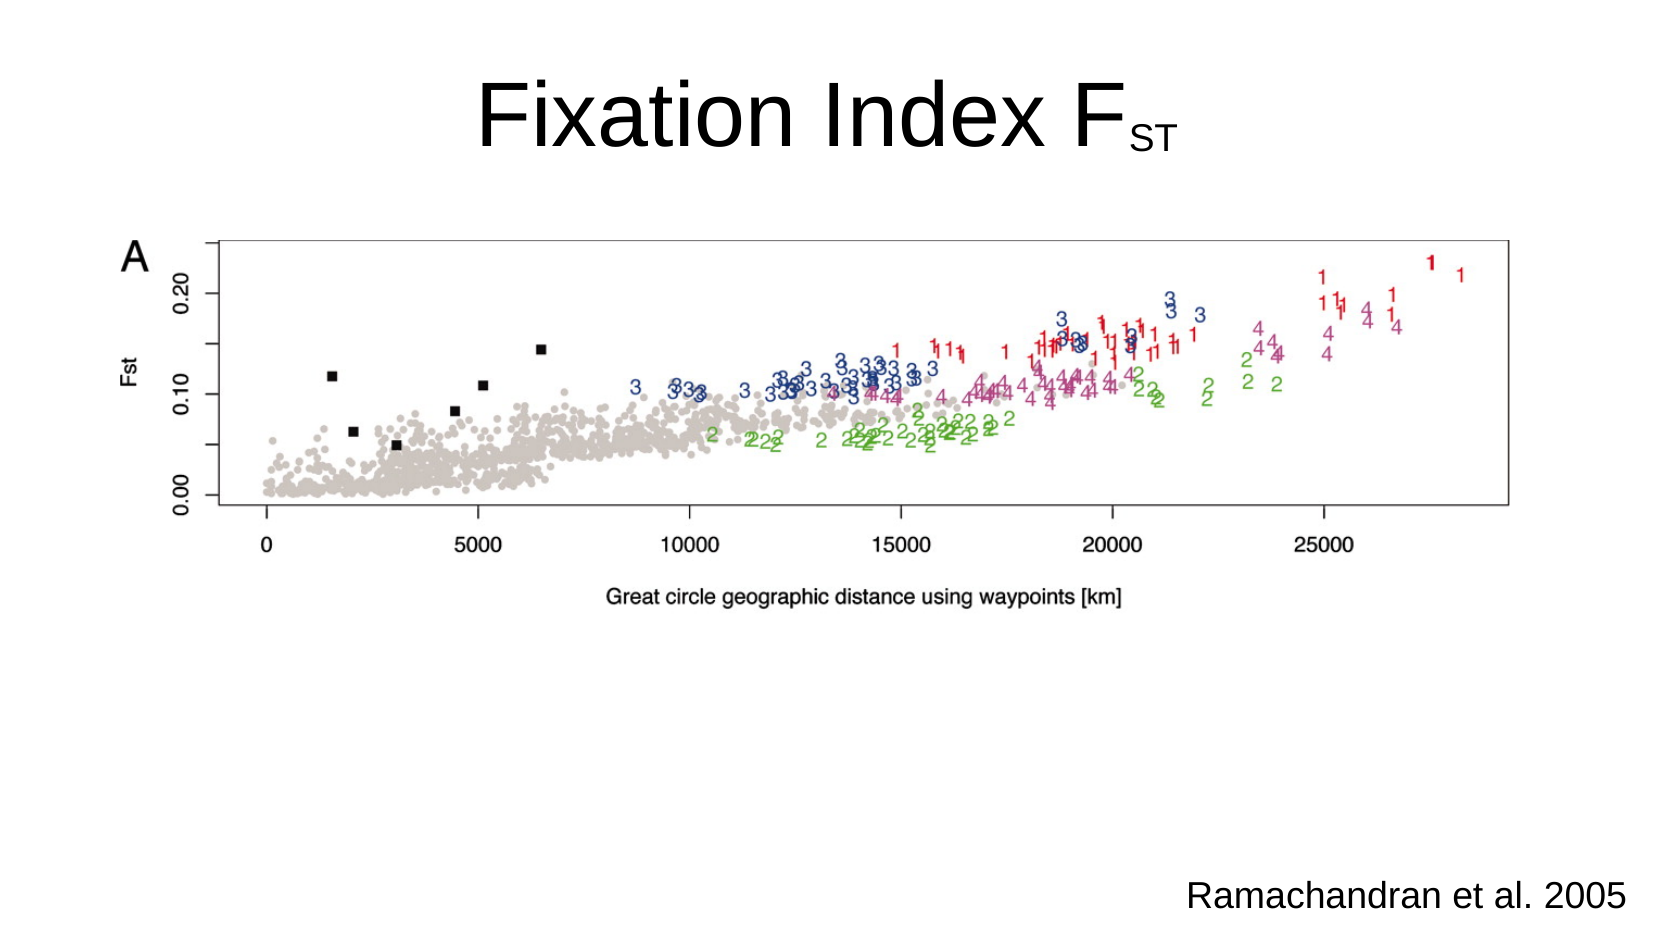

# Fixation Index FST
Ramachandran et al. 2005